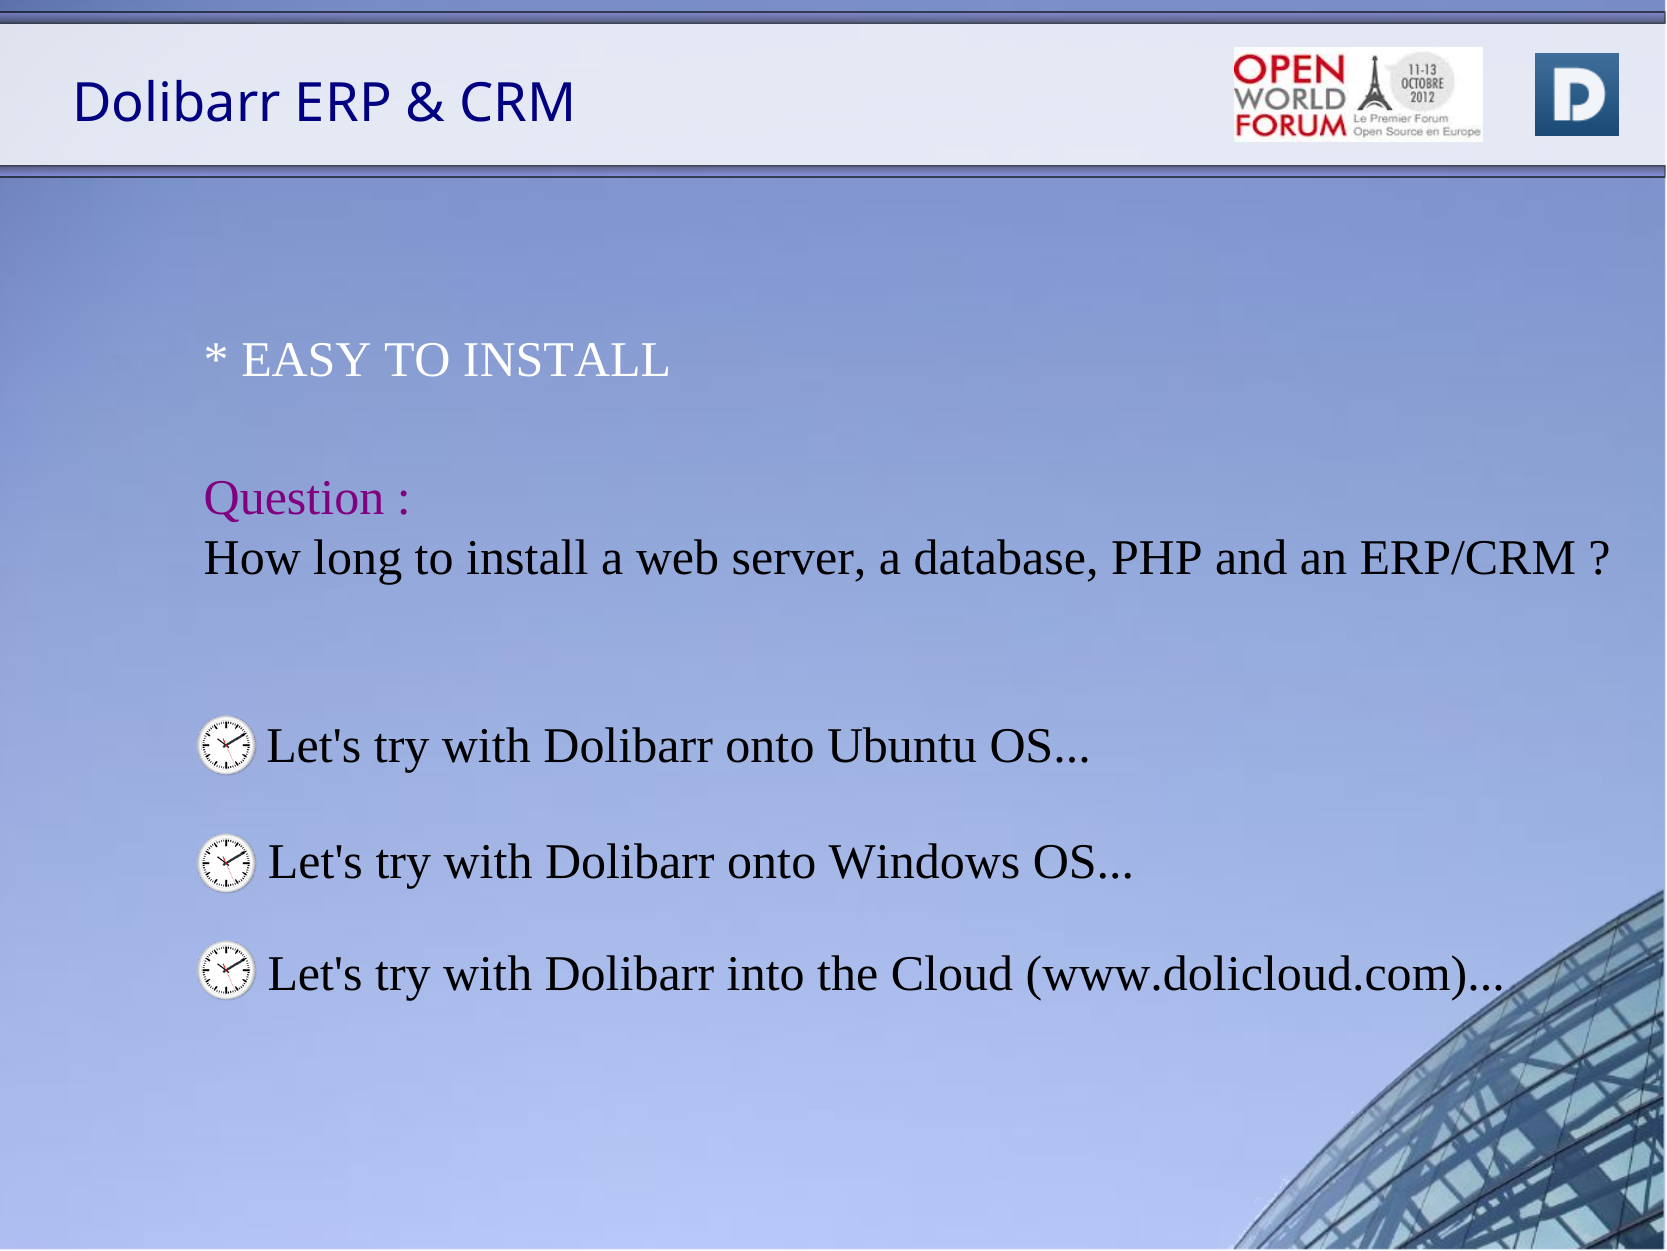

Dolibarr ERP & CRM
* EASY TO INSTALL
Question :
How long to install a web server, a database, PHP and an ERP/CRM ?
 Let's try with Dolibarr onto Ubuntu OS...
 Let's try with Dolibarr onto Windows OS...
 Let's try with Dolibarr into the Cloud (www.dolicloud.com)...